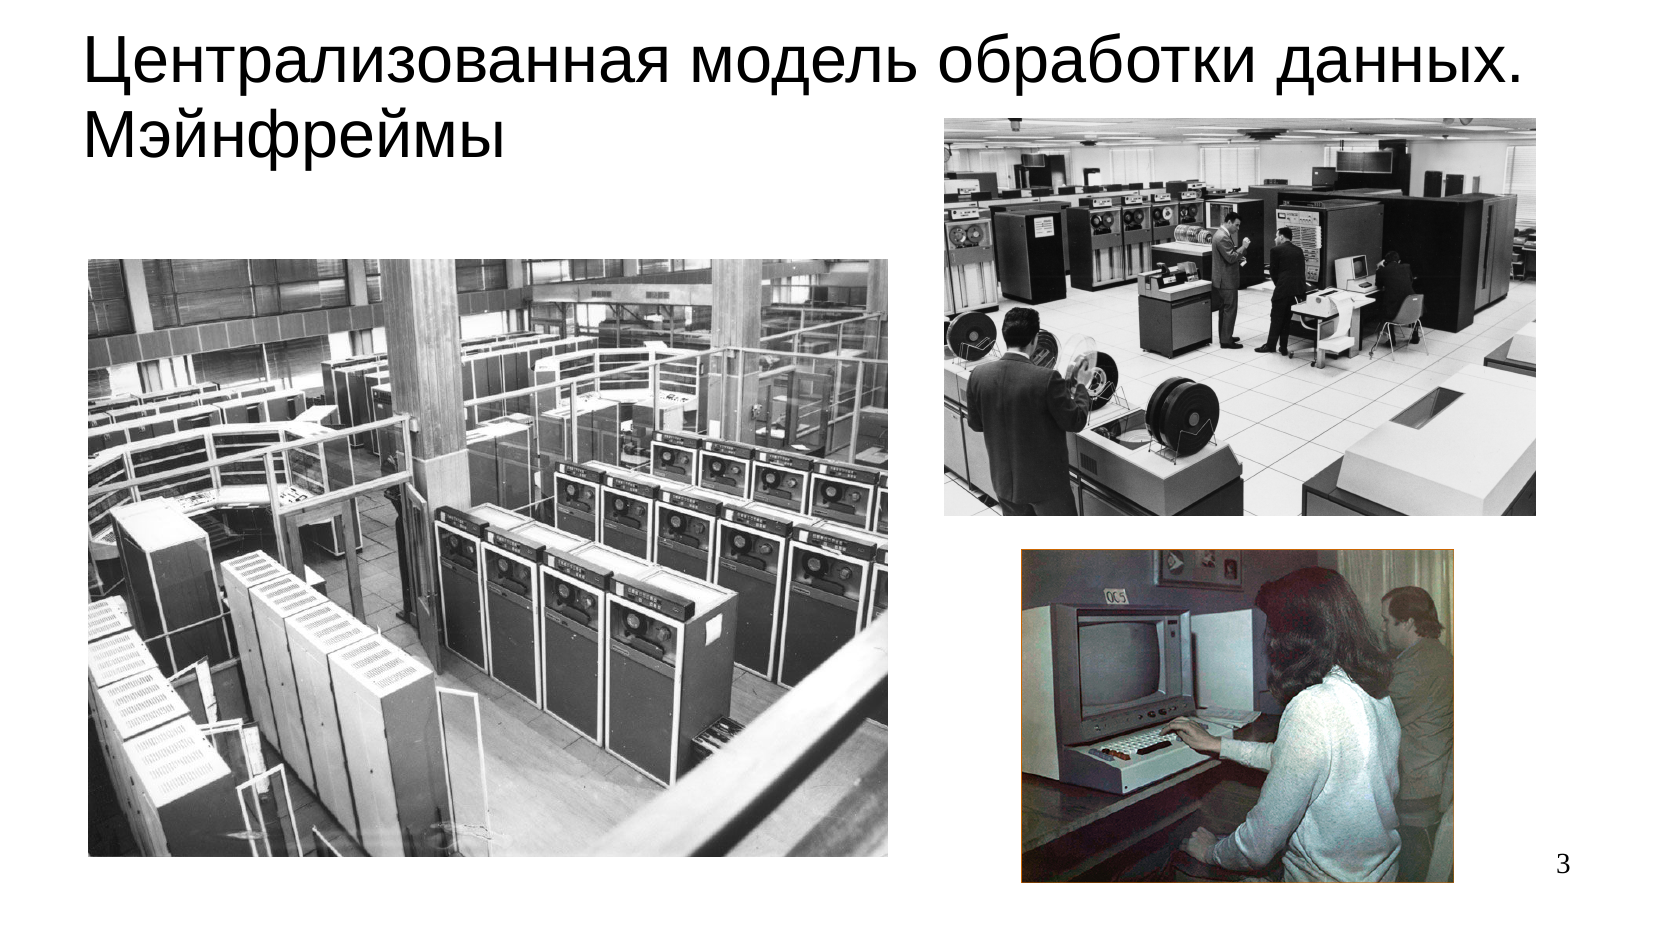

# Централизованная модель обработки данных. Мэйнфреймы
3